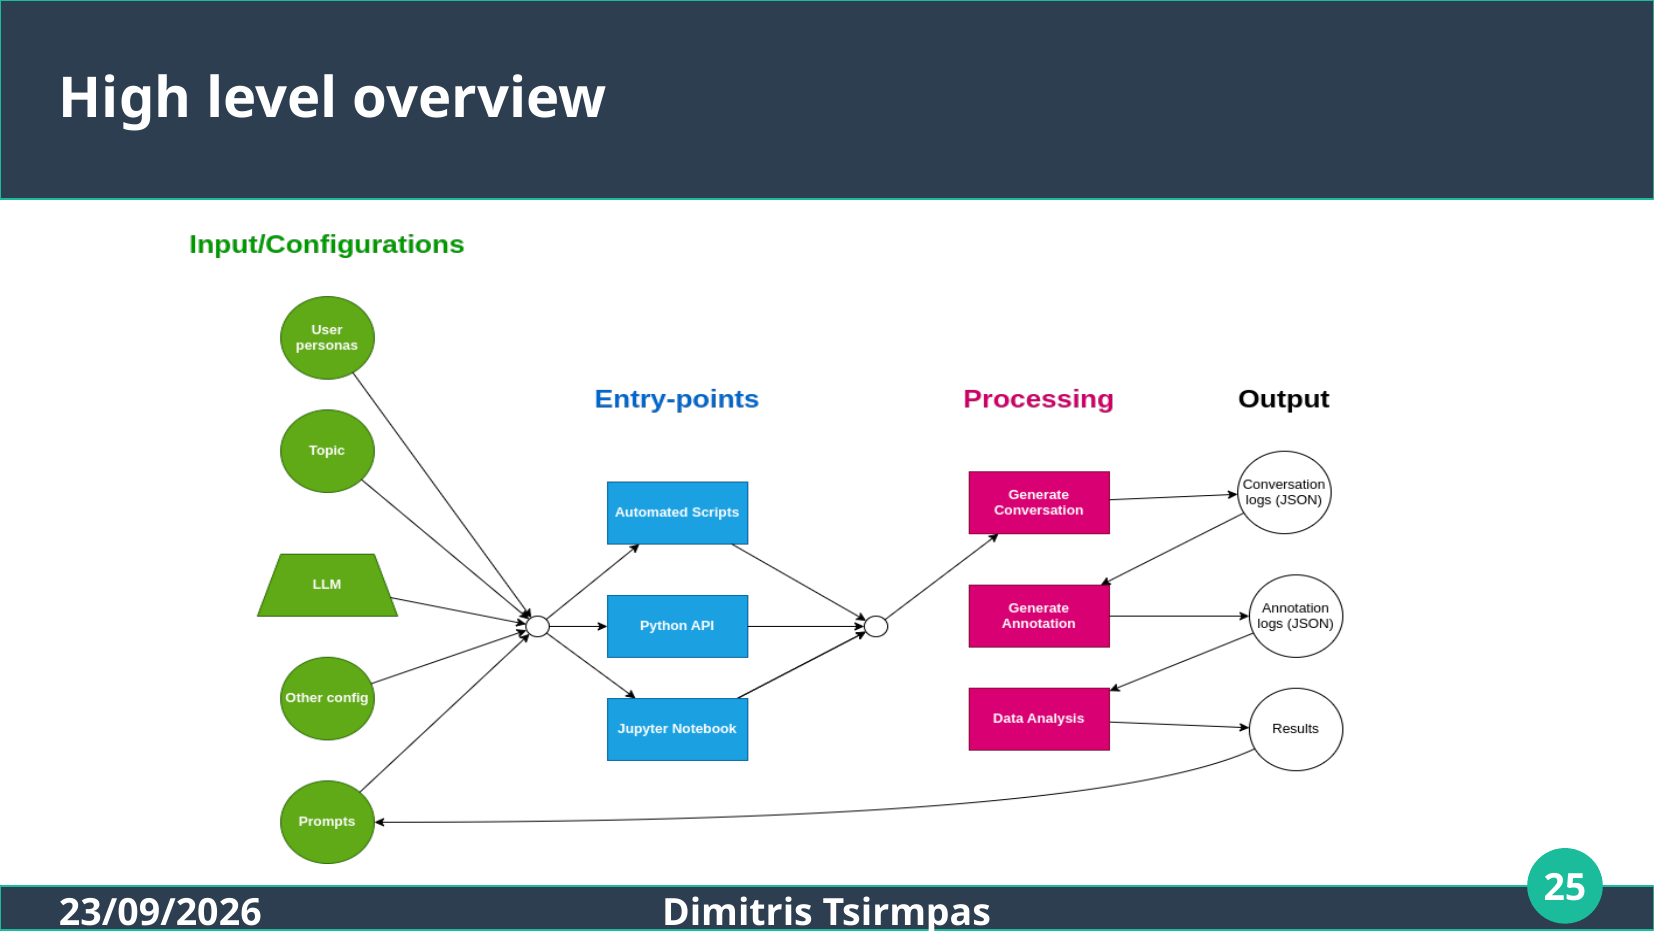

# High level overview
25
Dimitris Tsirmpas